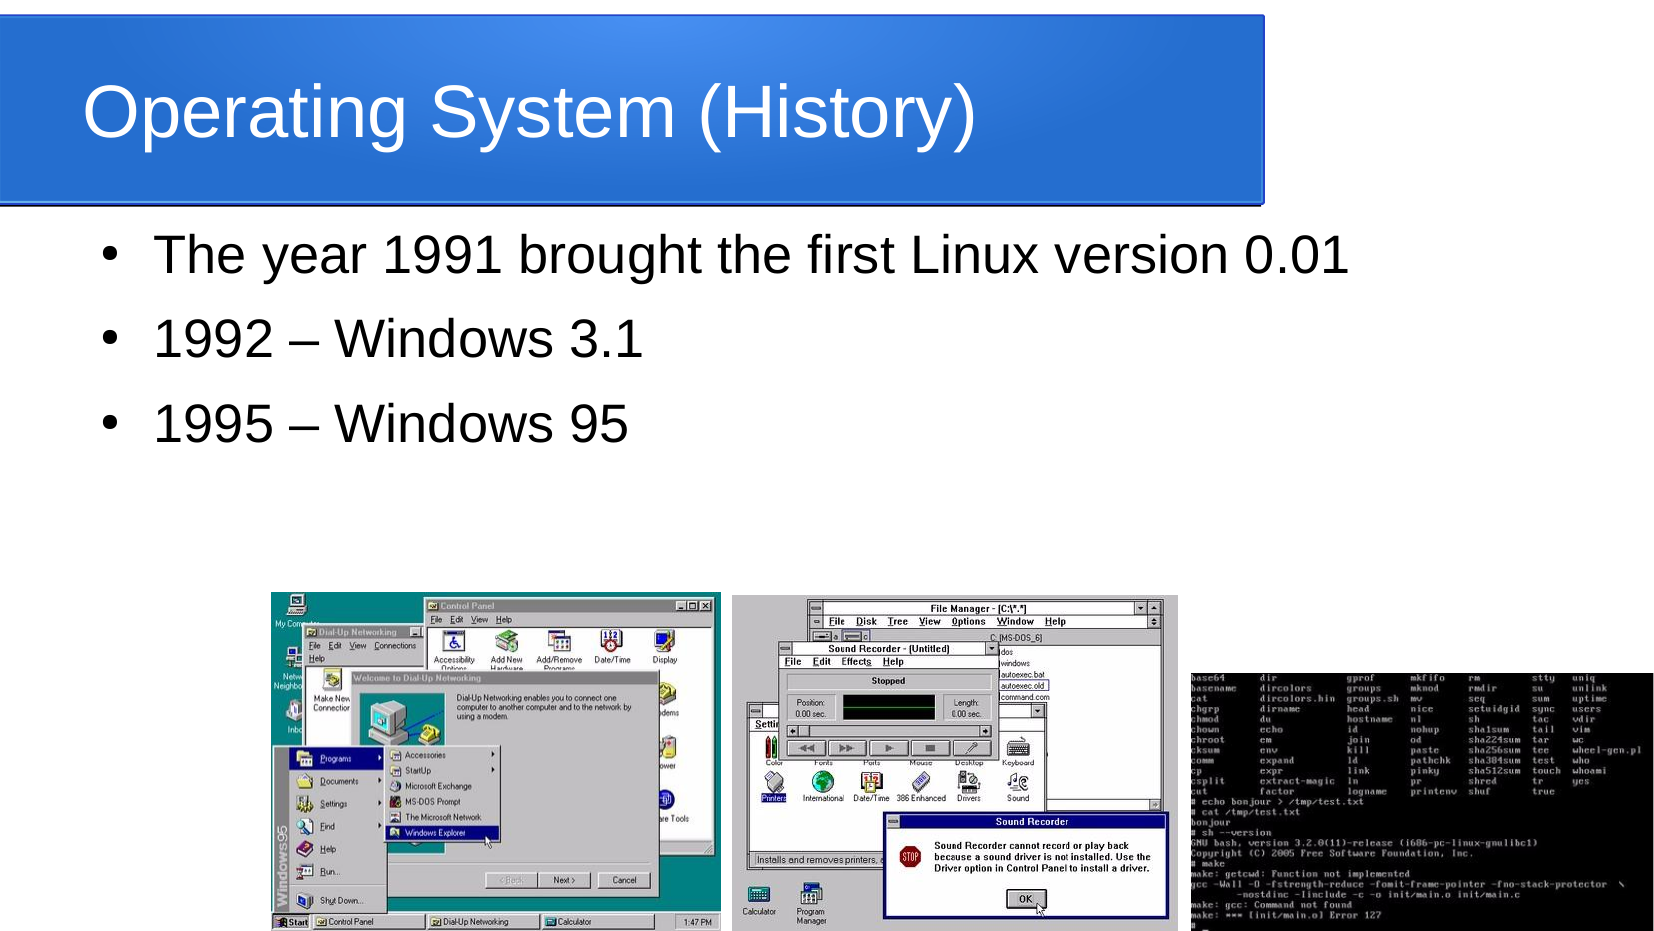

# Operating System (History)
The year 1991 brought the first Linux version 0.01
1992 – Windows 3.1
1995 – Windows 95